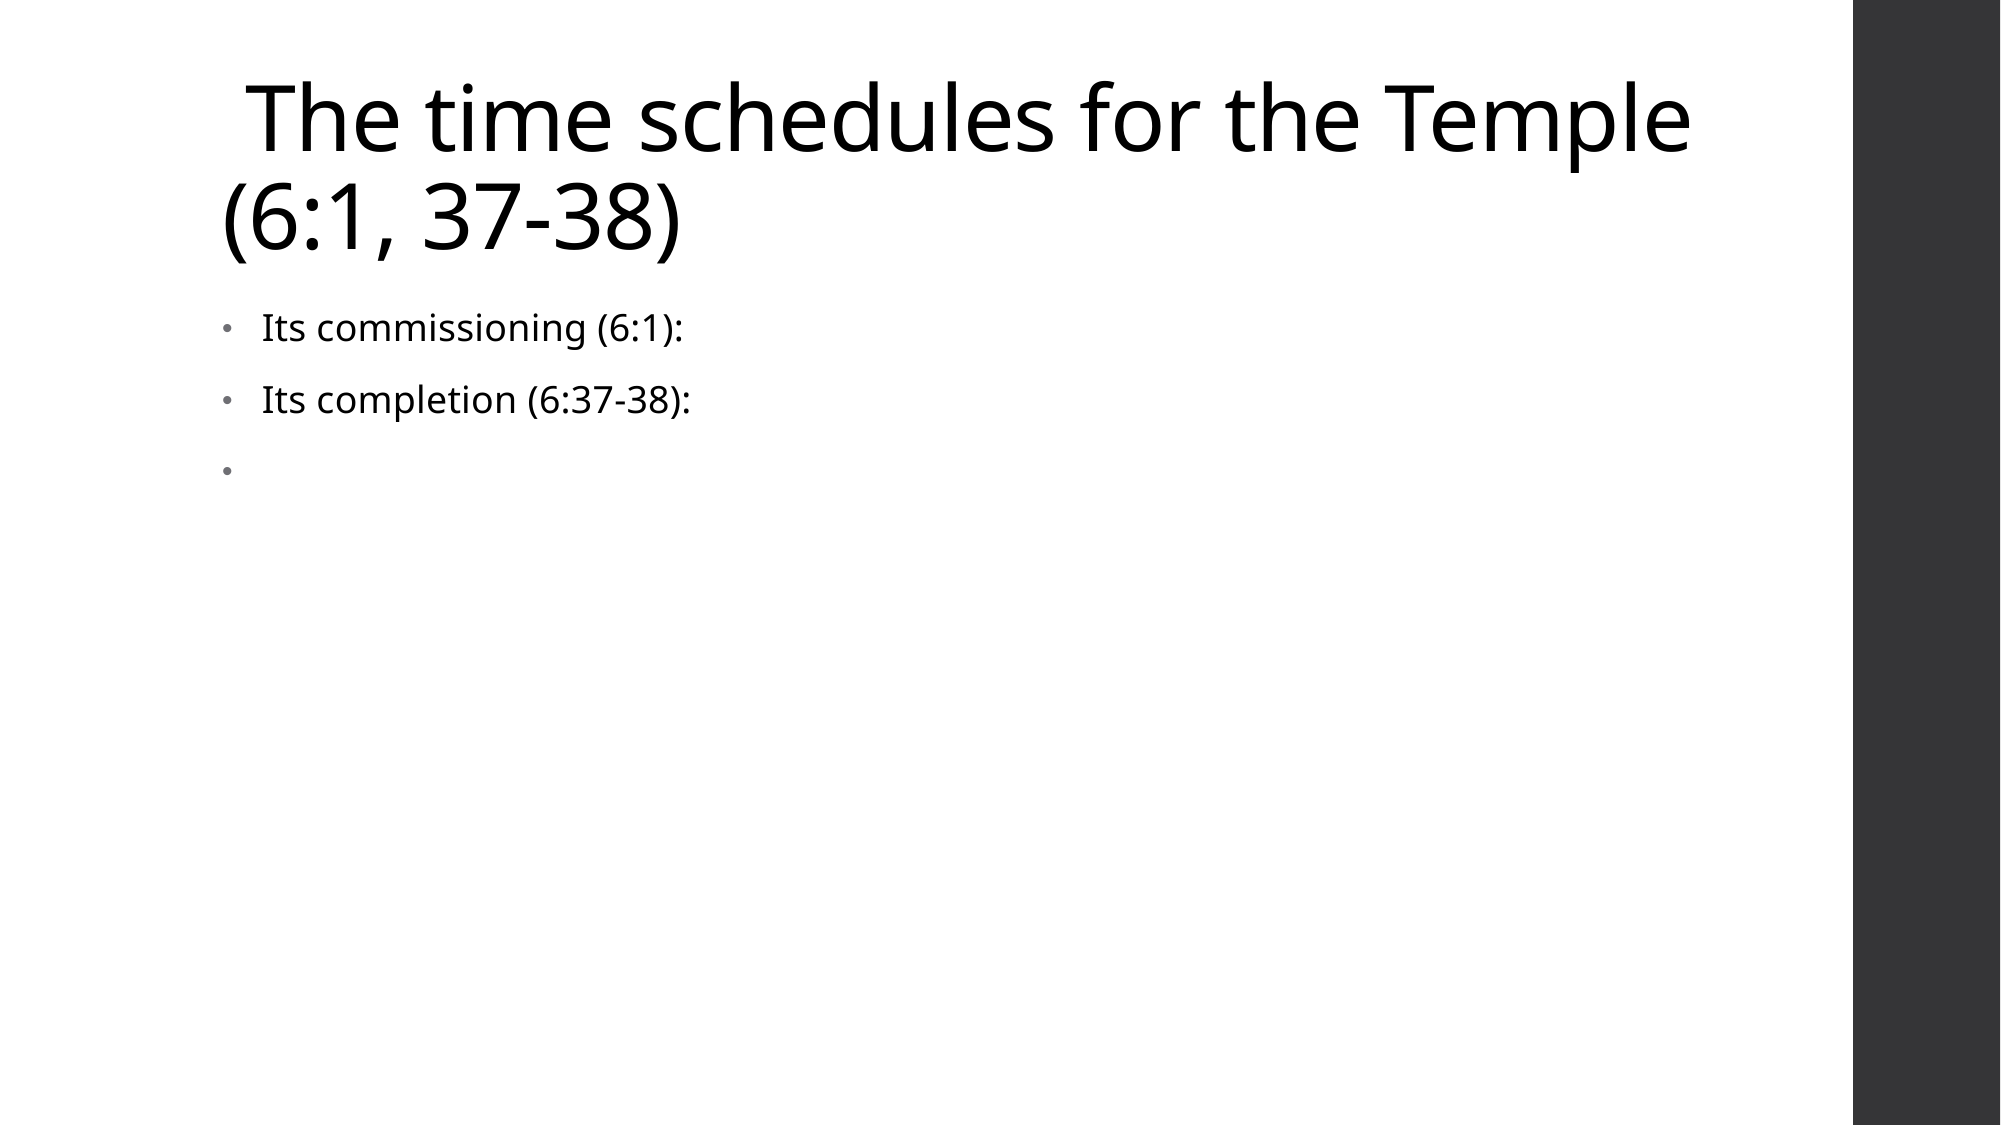

# The time schedules for the Temple (6:1, 37-38)
 Its commissioning (6:1):
 Its completion (6:37-38):